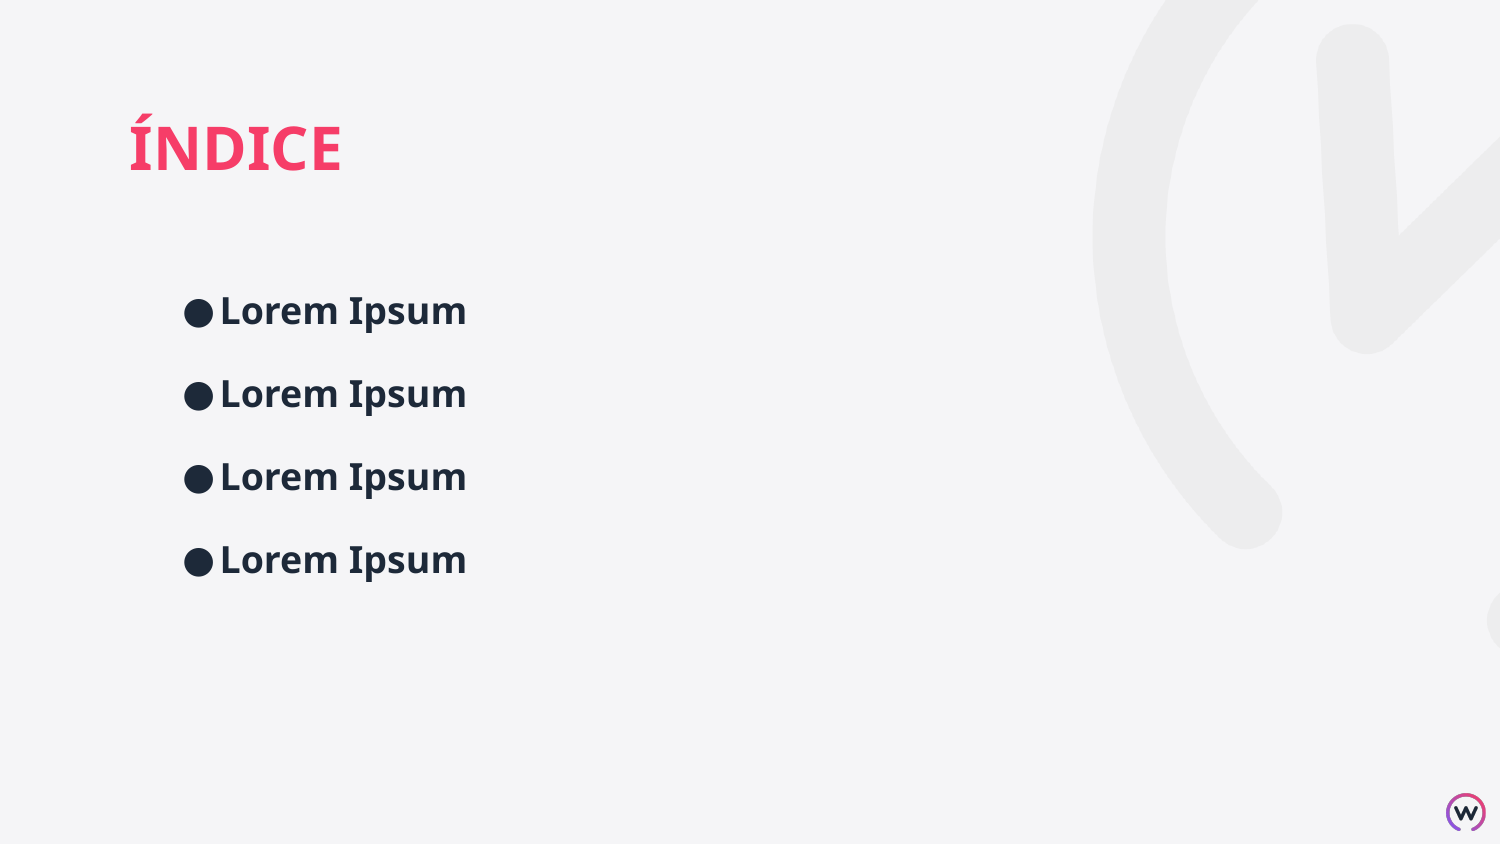

# ÍNDICE
Lorem Ipsum
Lorem Ipsum
Lorem Ipsum
Lorem Ipsum